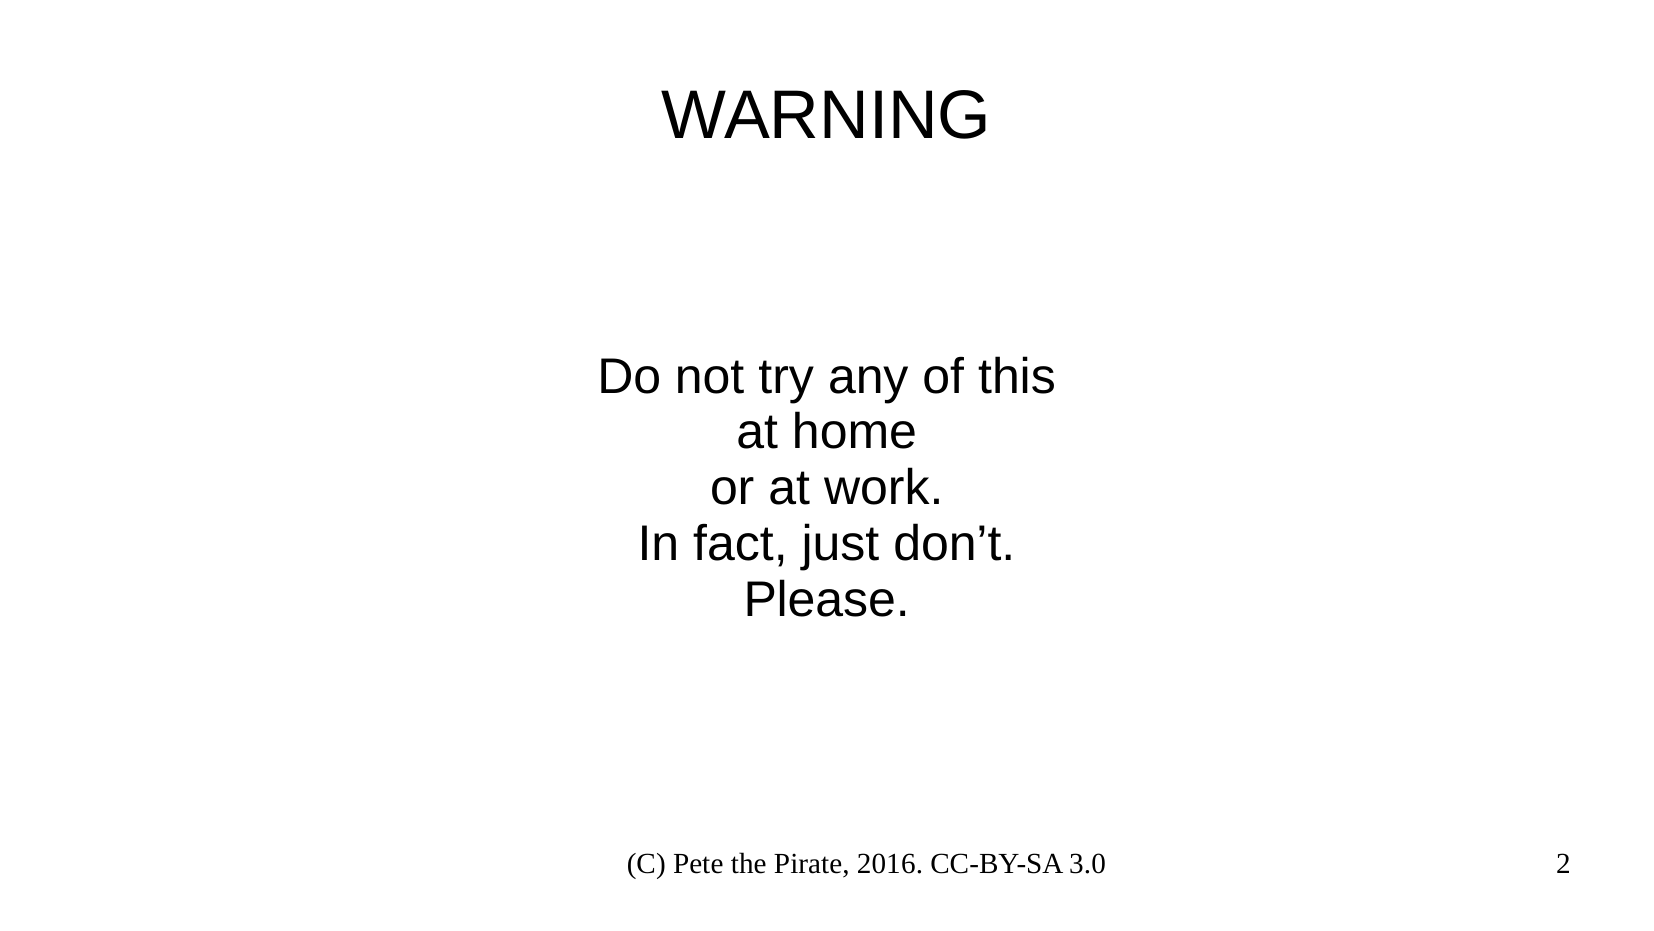

# WARNING
Do not try any of this
at home
or at work.
In fact, just don’t.
Please.
(C) Pete the Pirate, 2016. CC-BY-SA 3.0
2